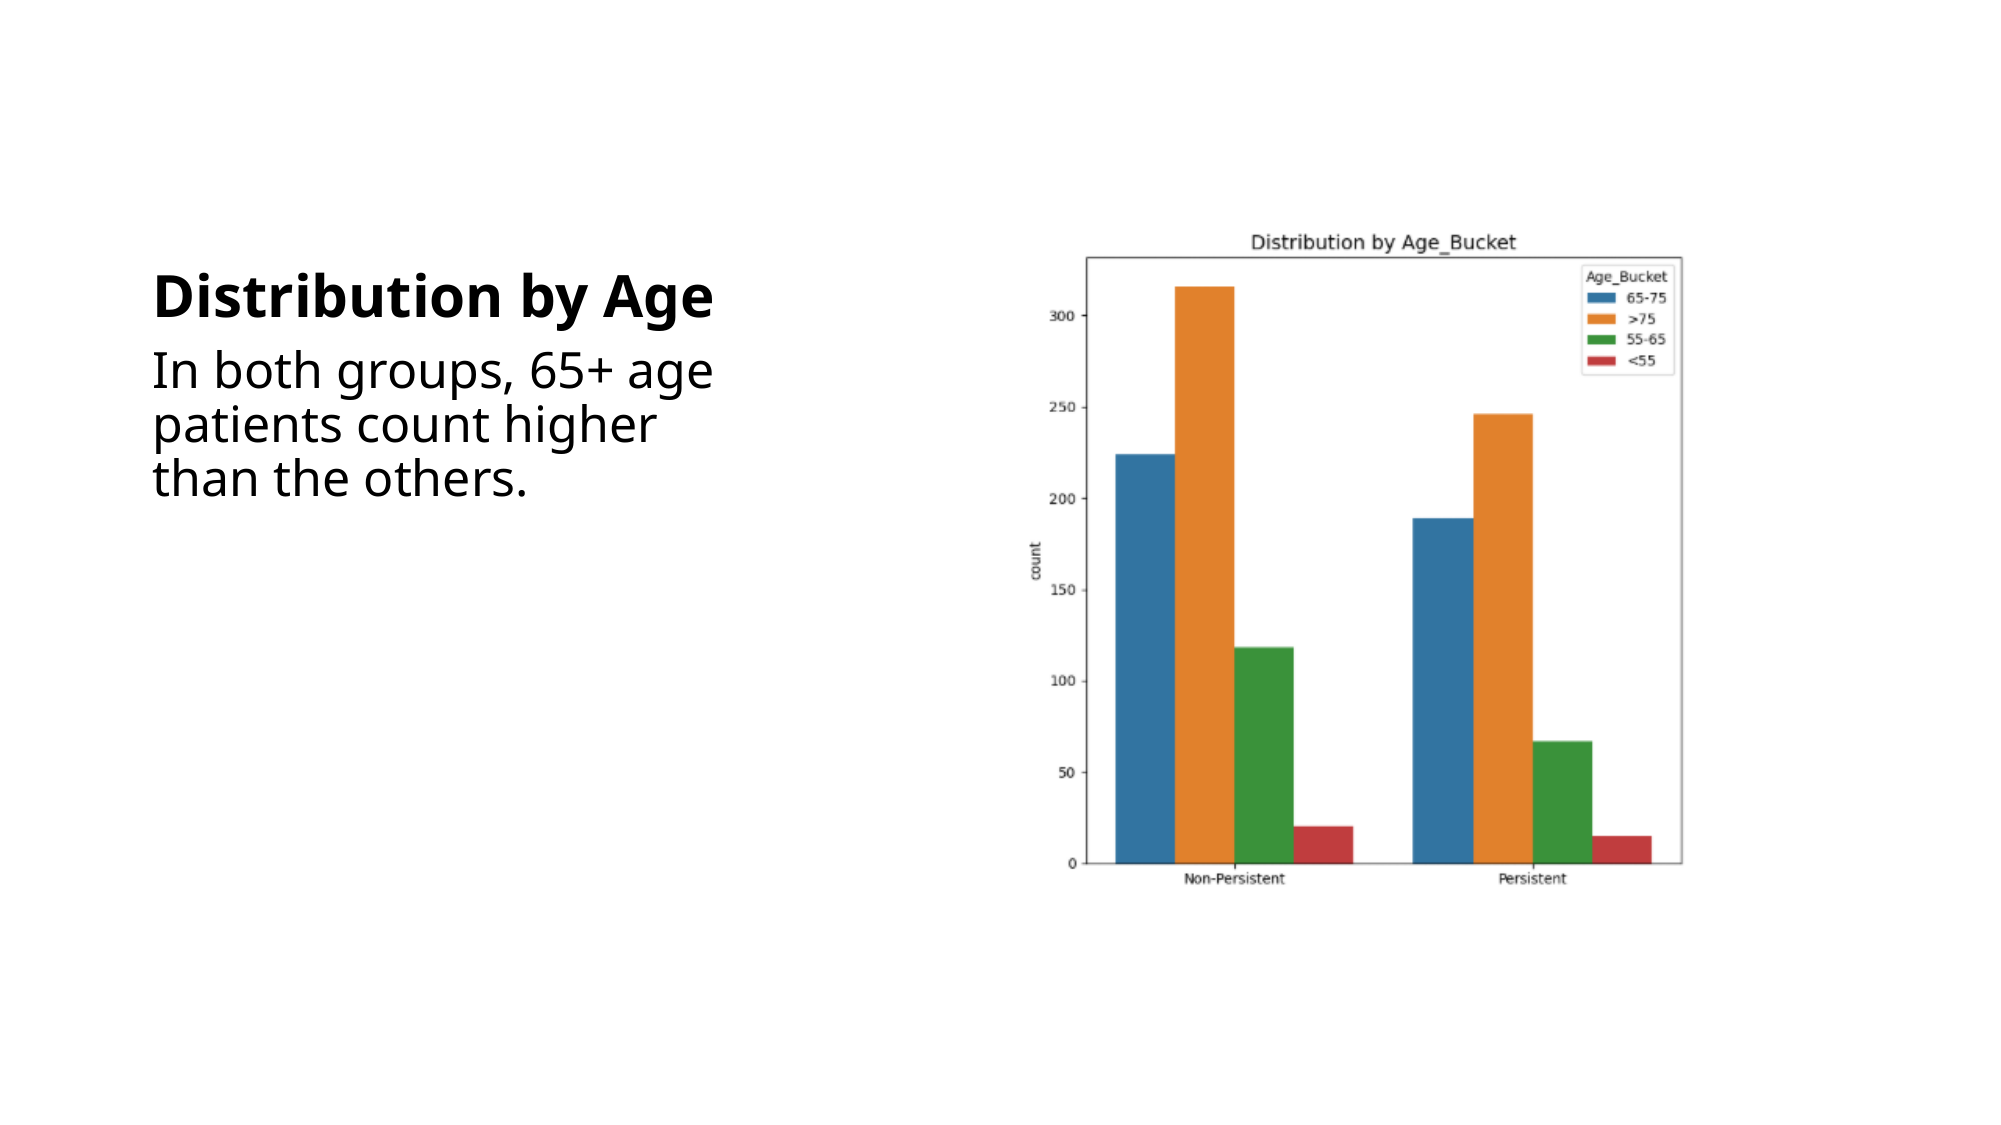

# Distribution by Age
In both groups, 65+ age patients count higher than the others.